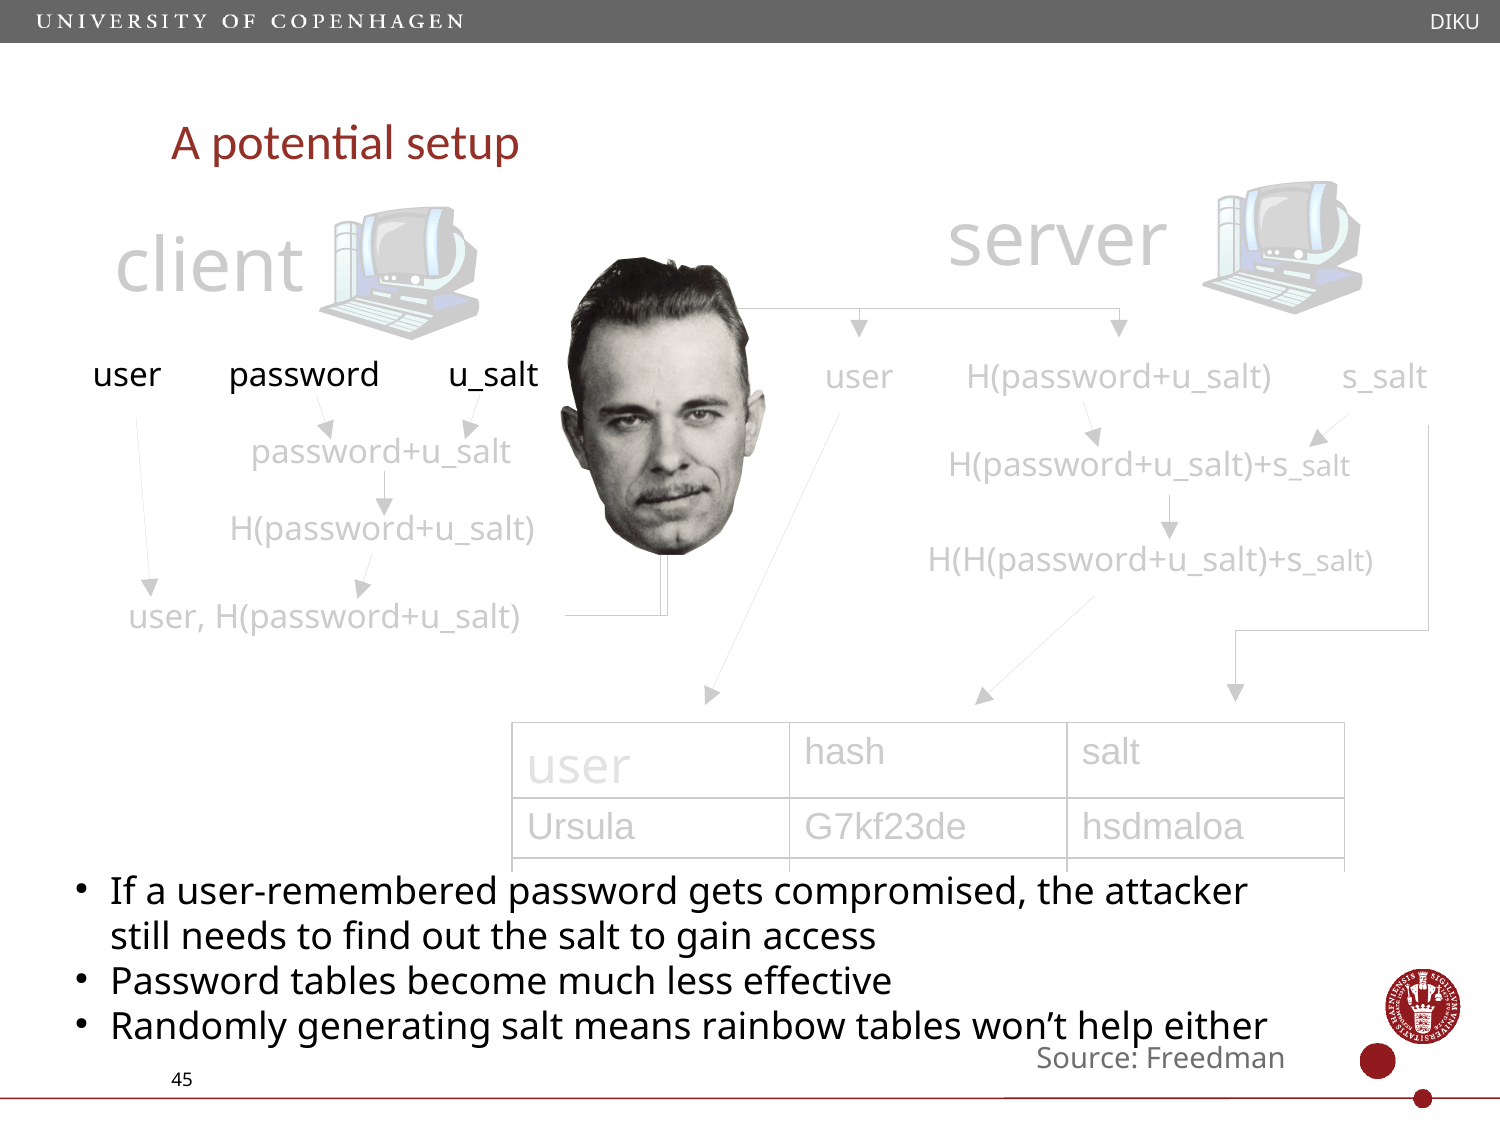

DIKU
A potential setup
server
client
user
password
u_salt
user
H(password+u_salt)
s_salt
password+u_salt
H(password+u_salt)+s_salt
H(password+u_salt)
H(H(password+u_salt)+s_salt)
user, H(password+u_salt)
| user | hash | salt |
| --- | --- | --- |
| Ursula | G7kf23de | hsdmaloa |
| | | |
If a user-remembered password gets compromised, the attacker
still needs to find out the salt to gain access
Password tables become much less effective
Randomly generating salt means rainbow tables won’t help either
Source: Freedman